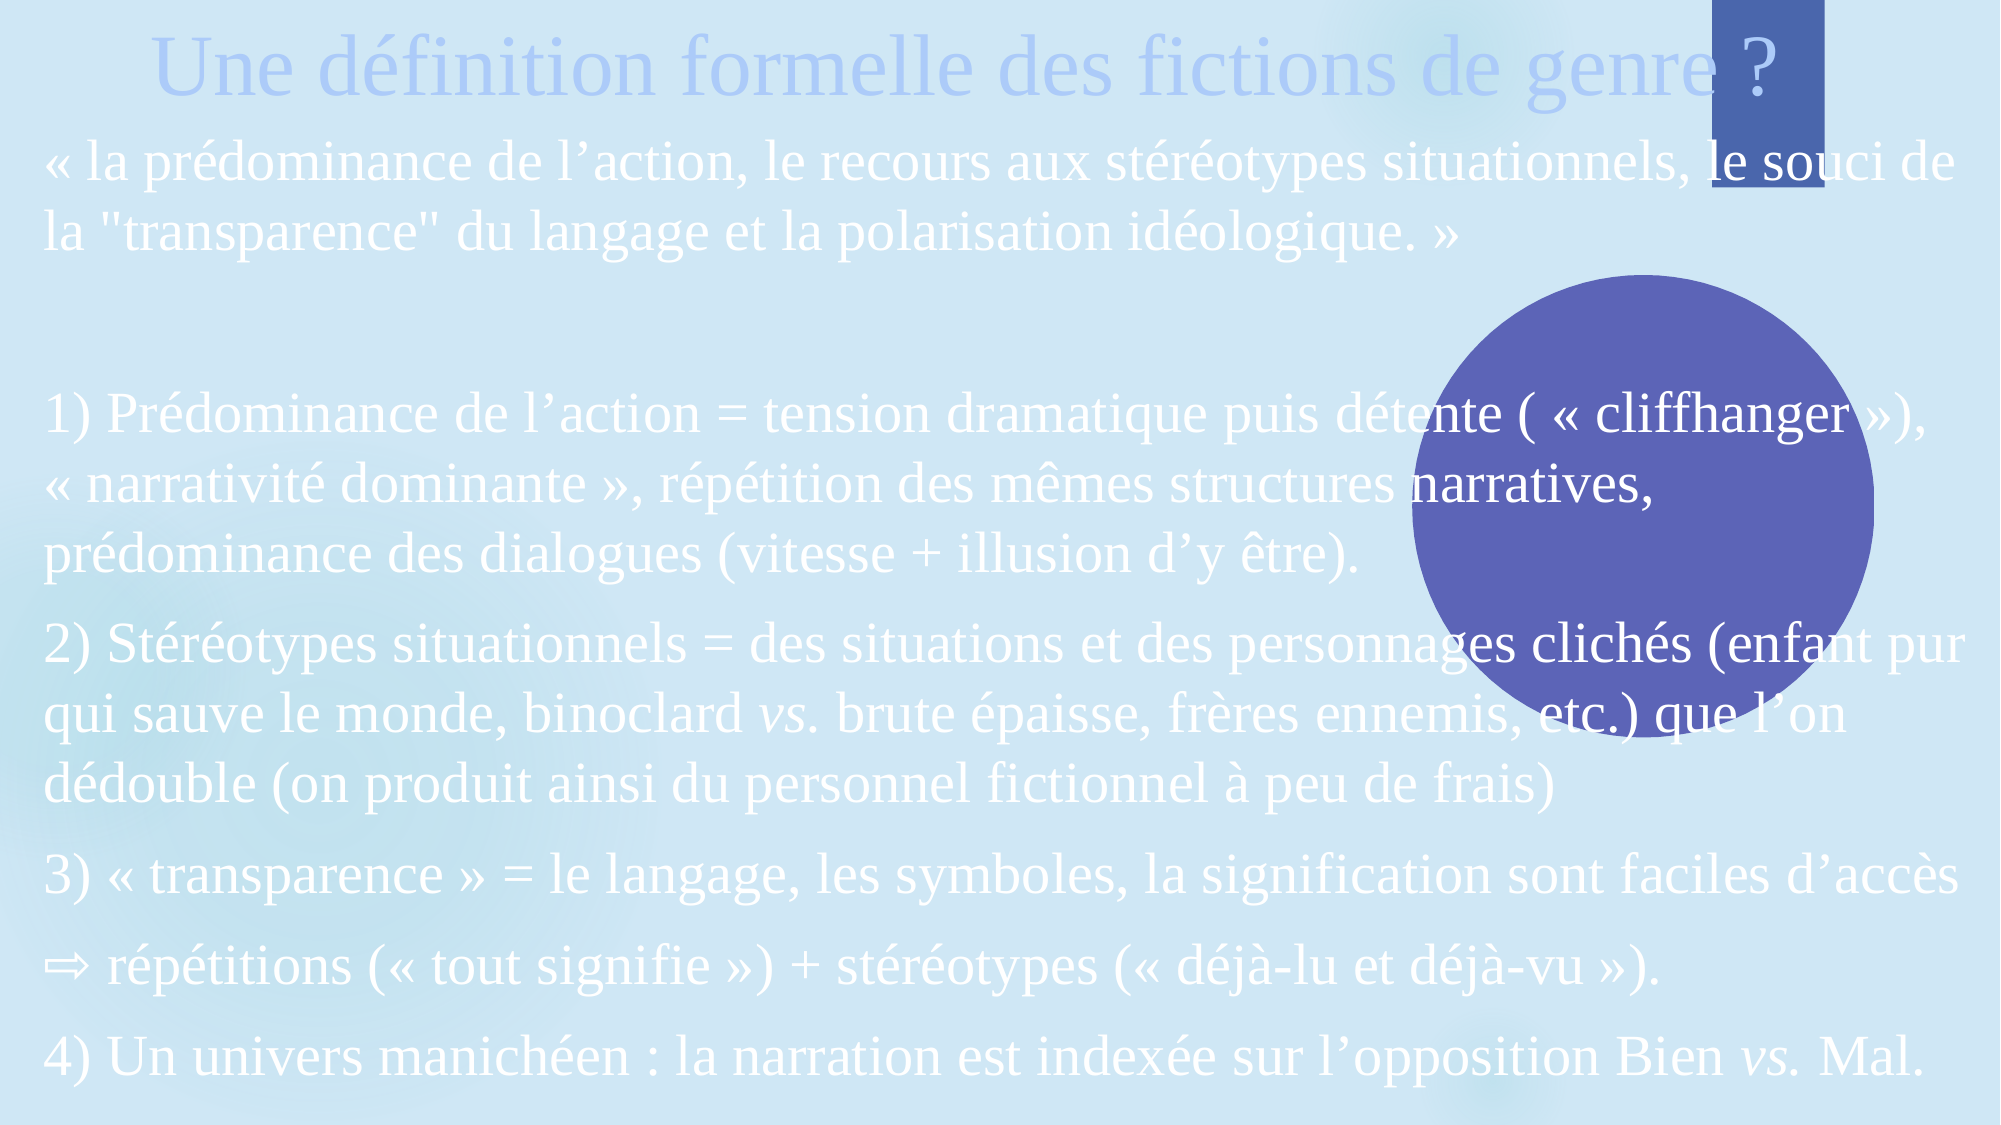

# Une définition formelle des fictions de genre ?
« la prédominance de l’action, le recours aux stéréotypes situationnels, le souci de la "transparence" du langage et la polarisation idéologique. »
1) Prédominance de l’action = tension dramatique puis détente ( « cliffhanger »), « narrativité dominante », répétition des mêmes structures narratives, prédominance des dialogues (vitesse + illusion d’y être).
2) Stéréotypes situationnels = des situations et des personnages clichés (enfant pur qui sauve le monde, binoclard vs. brute épaisse, frères ennemis, etc.) que l’on dédouble (on produit ainsi du personnel fictionnel à peu de frais)
3) « transparence » = le langage, les symboles, la signification sont faciles d’accès
⇨ répétitions (« tout signifie ») + stéréotypes (« déjà-lu et déjà-vu »).
4) Un univers manichéen : la narration est indexée sur l’opposition Bien vs. Mal.